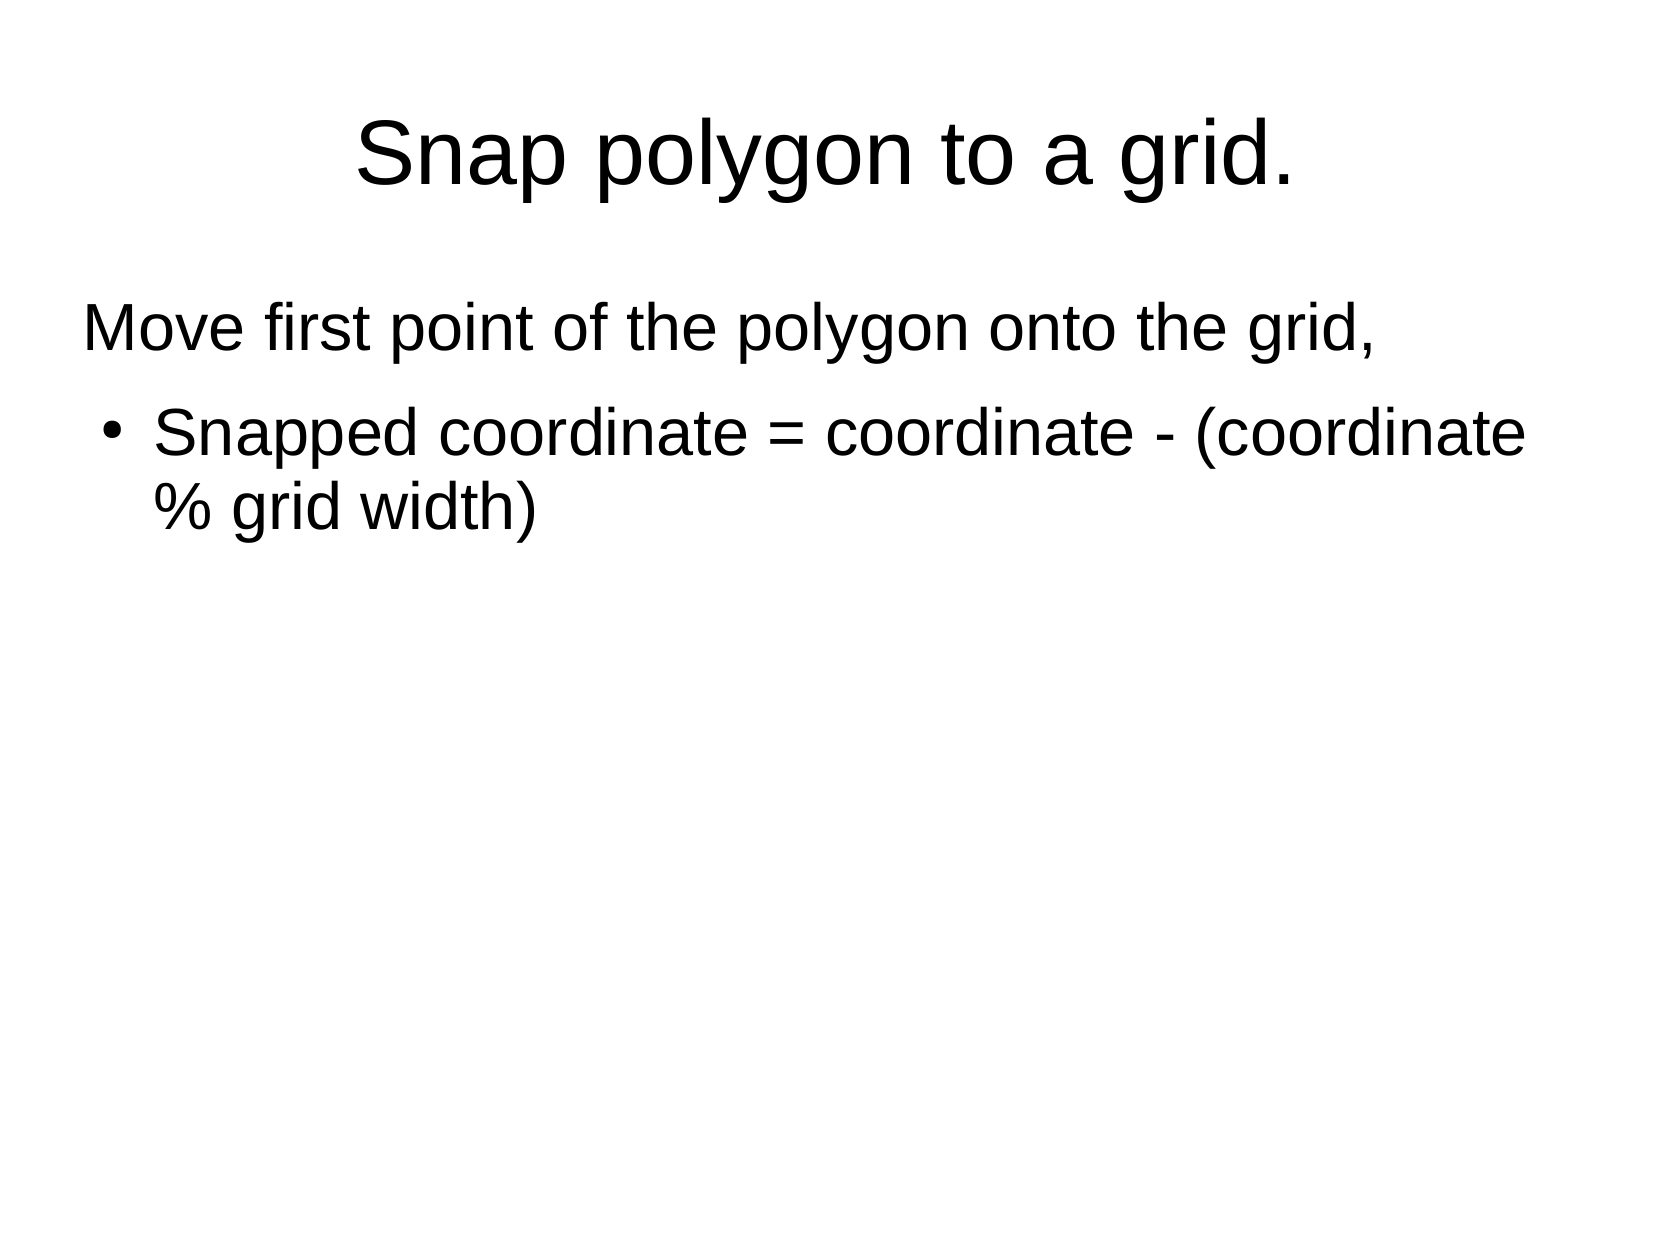

# Snap polygon to a grid.
Move first point of the polygon onto the grid,
Snapped coordinate = coordinate - (coordinate % grid width)